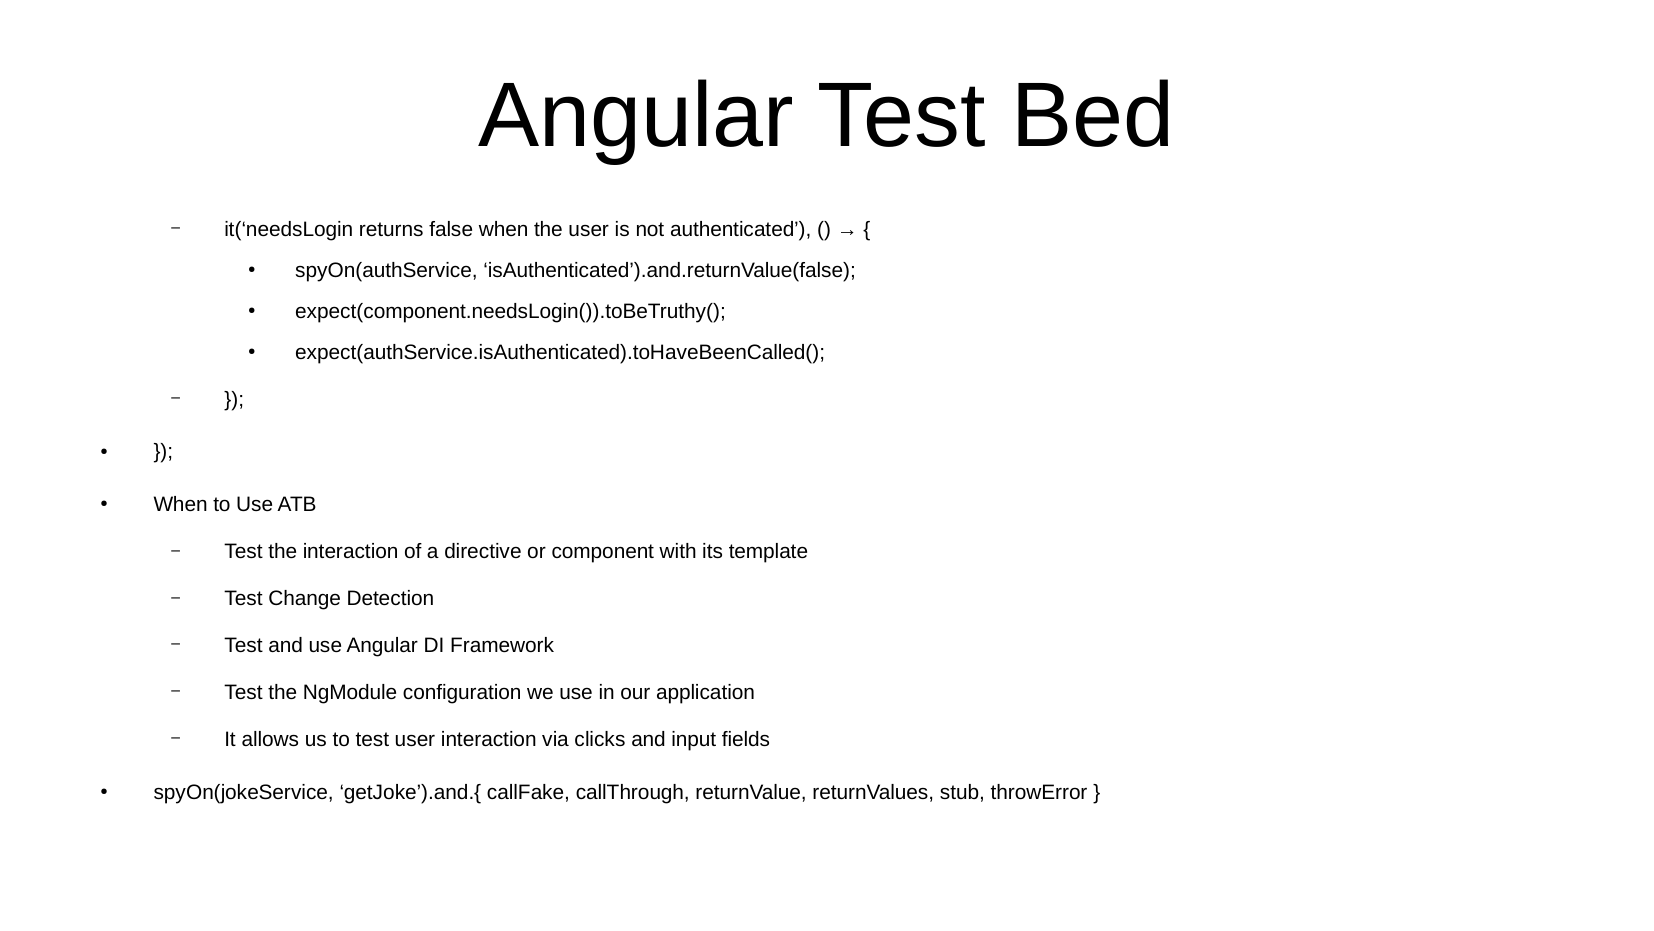

# Angular Test Bed
it(‘needsLogin returns false when the user is not authenticated’), () → {
spyOn(authService, ‘isAuthenticated’).and.returnValue(false);
expect(component.needsLogin()).toBeTruthy();
expect(authService.isAuthenticated).toHaveBeenCalled();
});
});
When to Use ATB
Test the interaction of a directive or component with its template
Test Change Detection
Test and use Angular DI Framework
Test the NgModule configuration we use in our application
It allows us to test user interaction via clicks and input fields
spyOn(jokeService, ‘getJoke’).and.{ callFake, callThrough, returnValue, returnValues, stub, throwError }